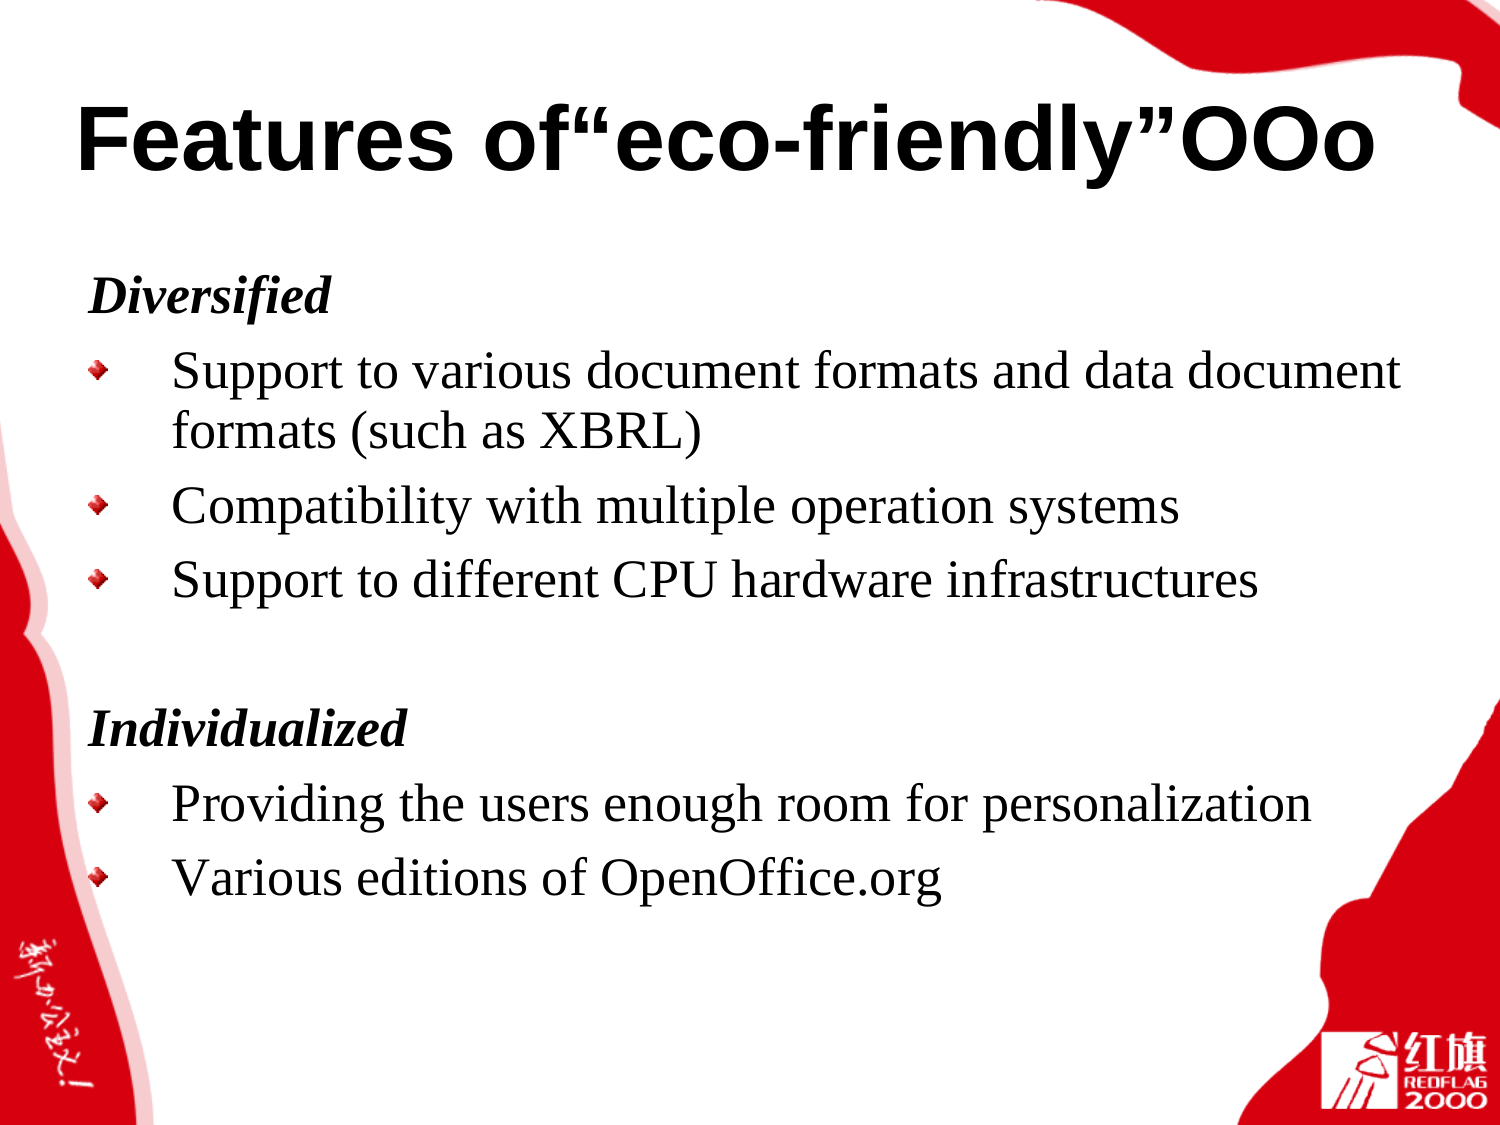

Features of“eco-friendly”OOo
# Diversified
 Support to various document formats and data document formats (such as XBRL)
 Compatibility with multiple operation systems
 Support to different CPU hardware infrastructures
Individualized
 Providing the users enough room for personalization
 Various editions of OpenOffice.org